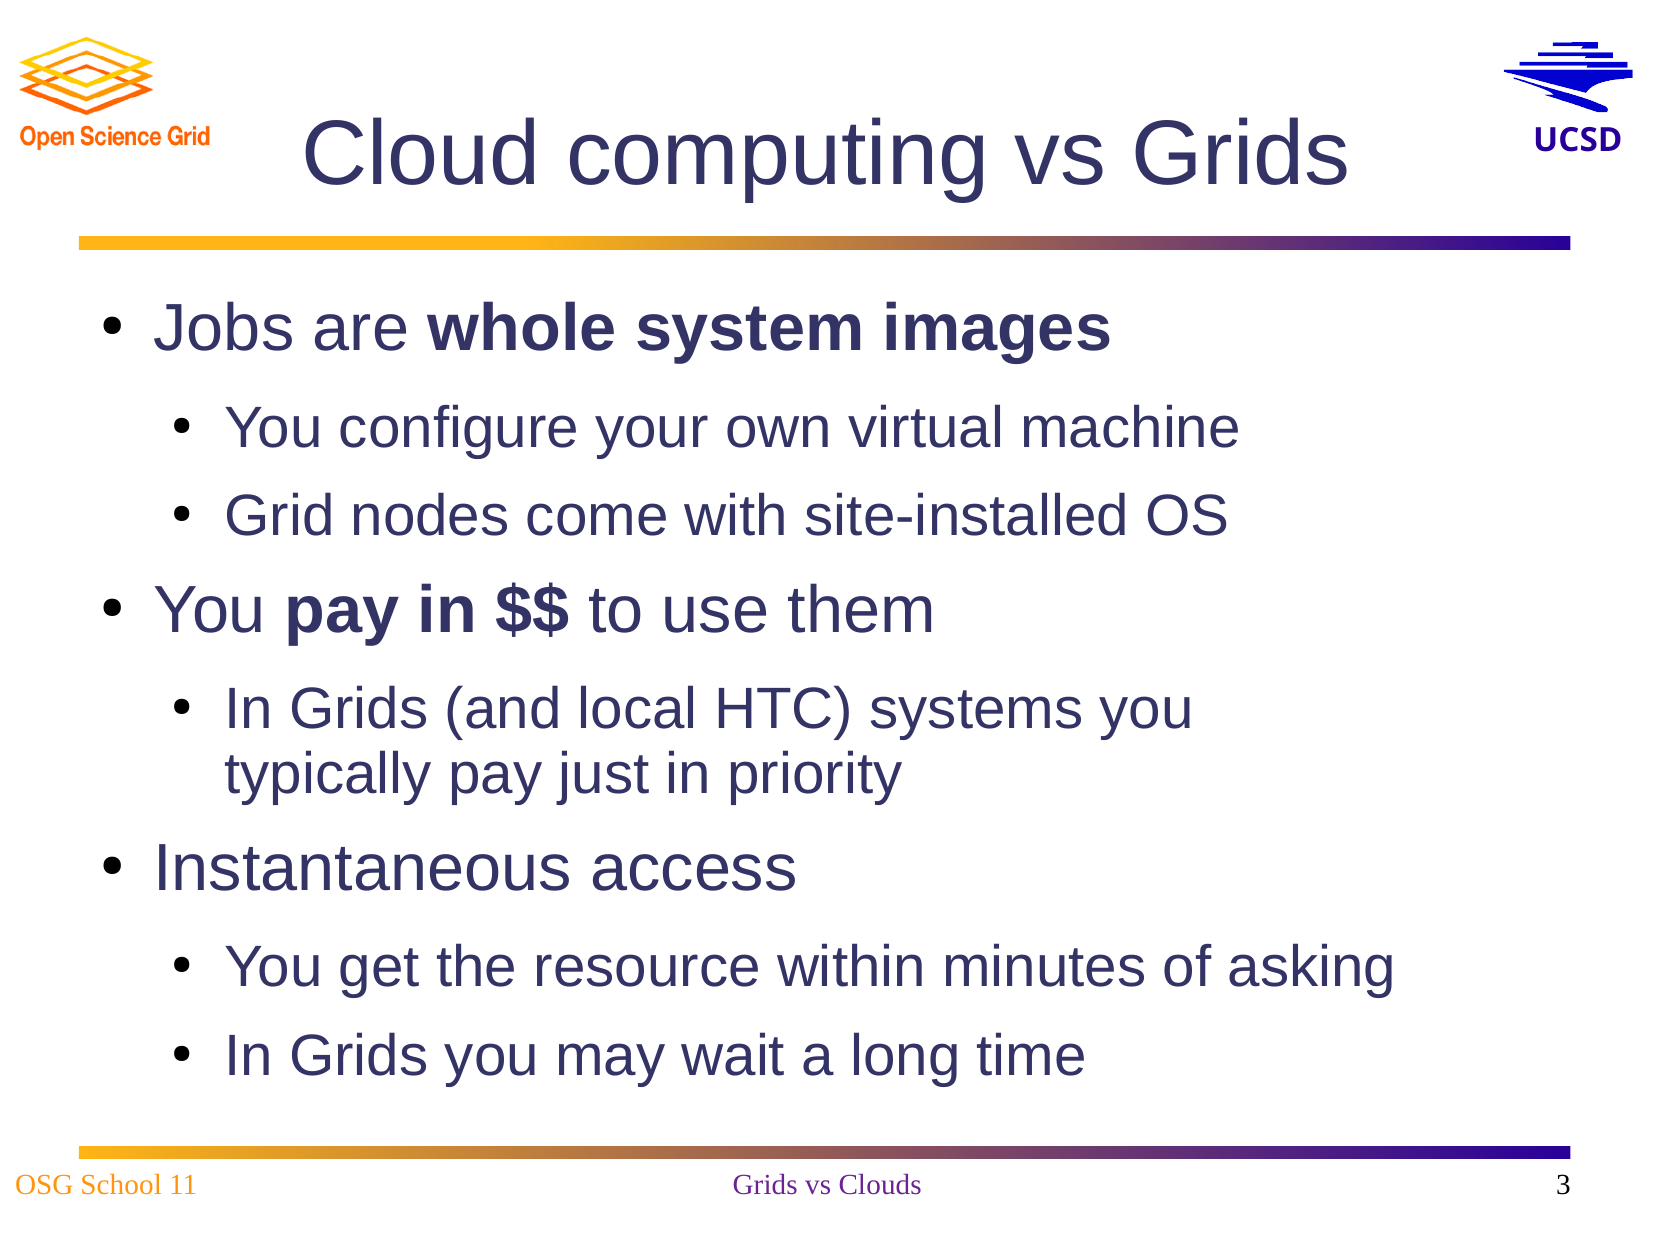

# Cloud computing vs Grids
Jobs are whole system images
You configure your own virtual machine
Grid nodes come with site-installed OS
You pay in $$ to use them
In Grids (and local HTC) systems you
typically pay just in priority
Instantaneous access
You get the resource within minutes of asking
In Grids you may wait a long time
OSG School 11
Grids vs Clouds
3